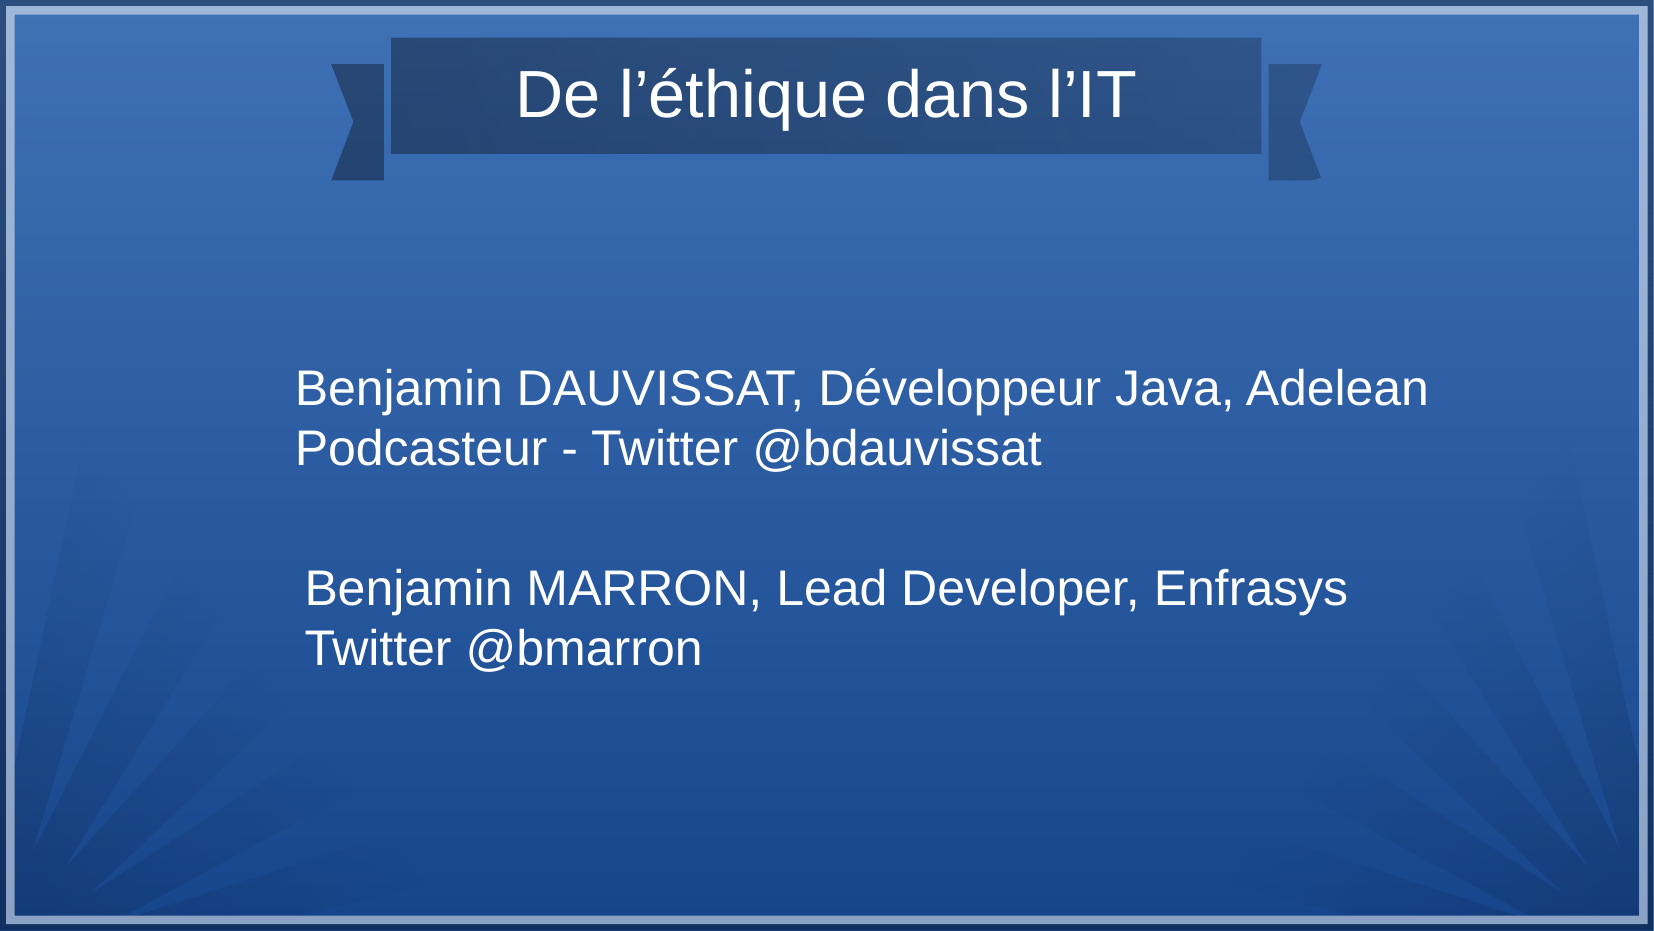

# De l’éthique dans l’IT
Benjamin DAUVISSAT, Développeur Java, Adelean
Podcasteur - Twitter @bdauvissat
Benjamin MARRON, Lead Developer, Enfrasys
Twitter @bmarron